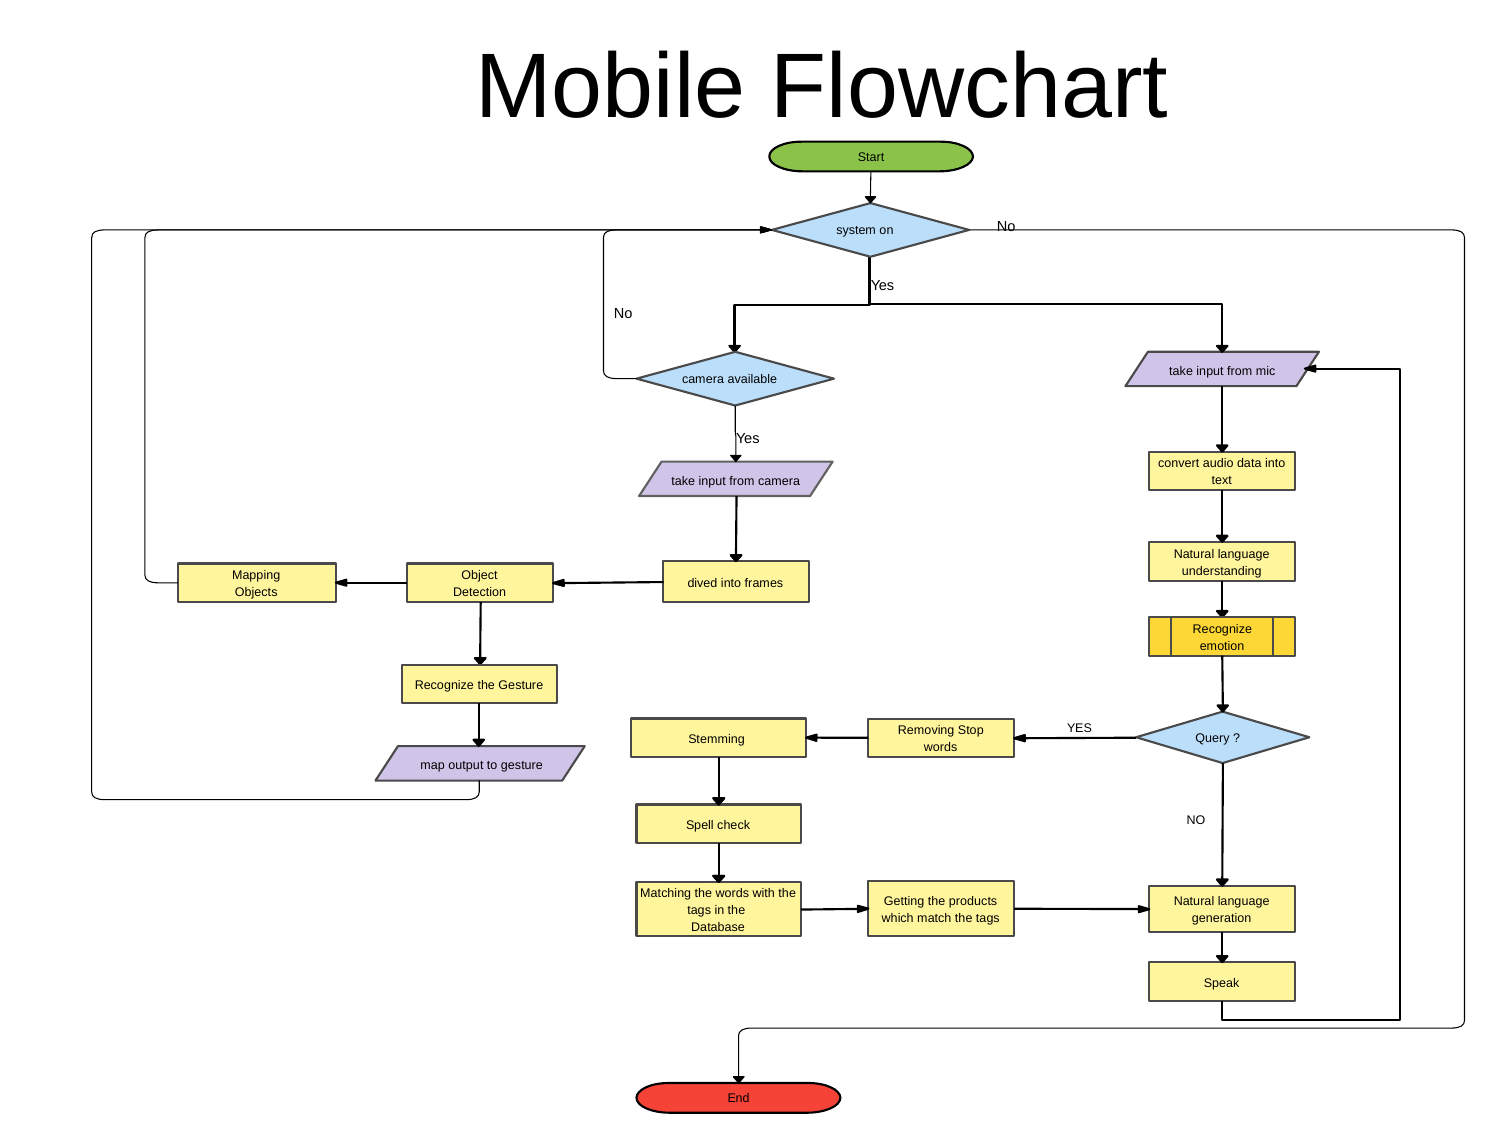

Mobile Flowchart
Start
No
system on
Yes
No
take input from mic
camera available
Yes
convert audio data into text
take input from camera
Natural language understanding
Mapping
Objects
Object
Detection
dived into frames
Recognize emotion
Recognize the Gesture
YES
Removing Stop
words
Query ?
Stemming
map output to gesture
NO
Spell check
Matching the words with the tags in the
Database
Getting the products which match the tags
Natural language generation
Speak
End